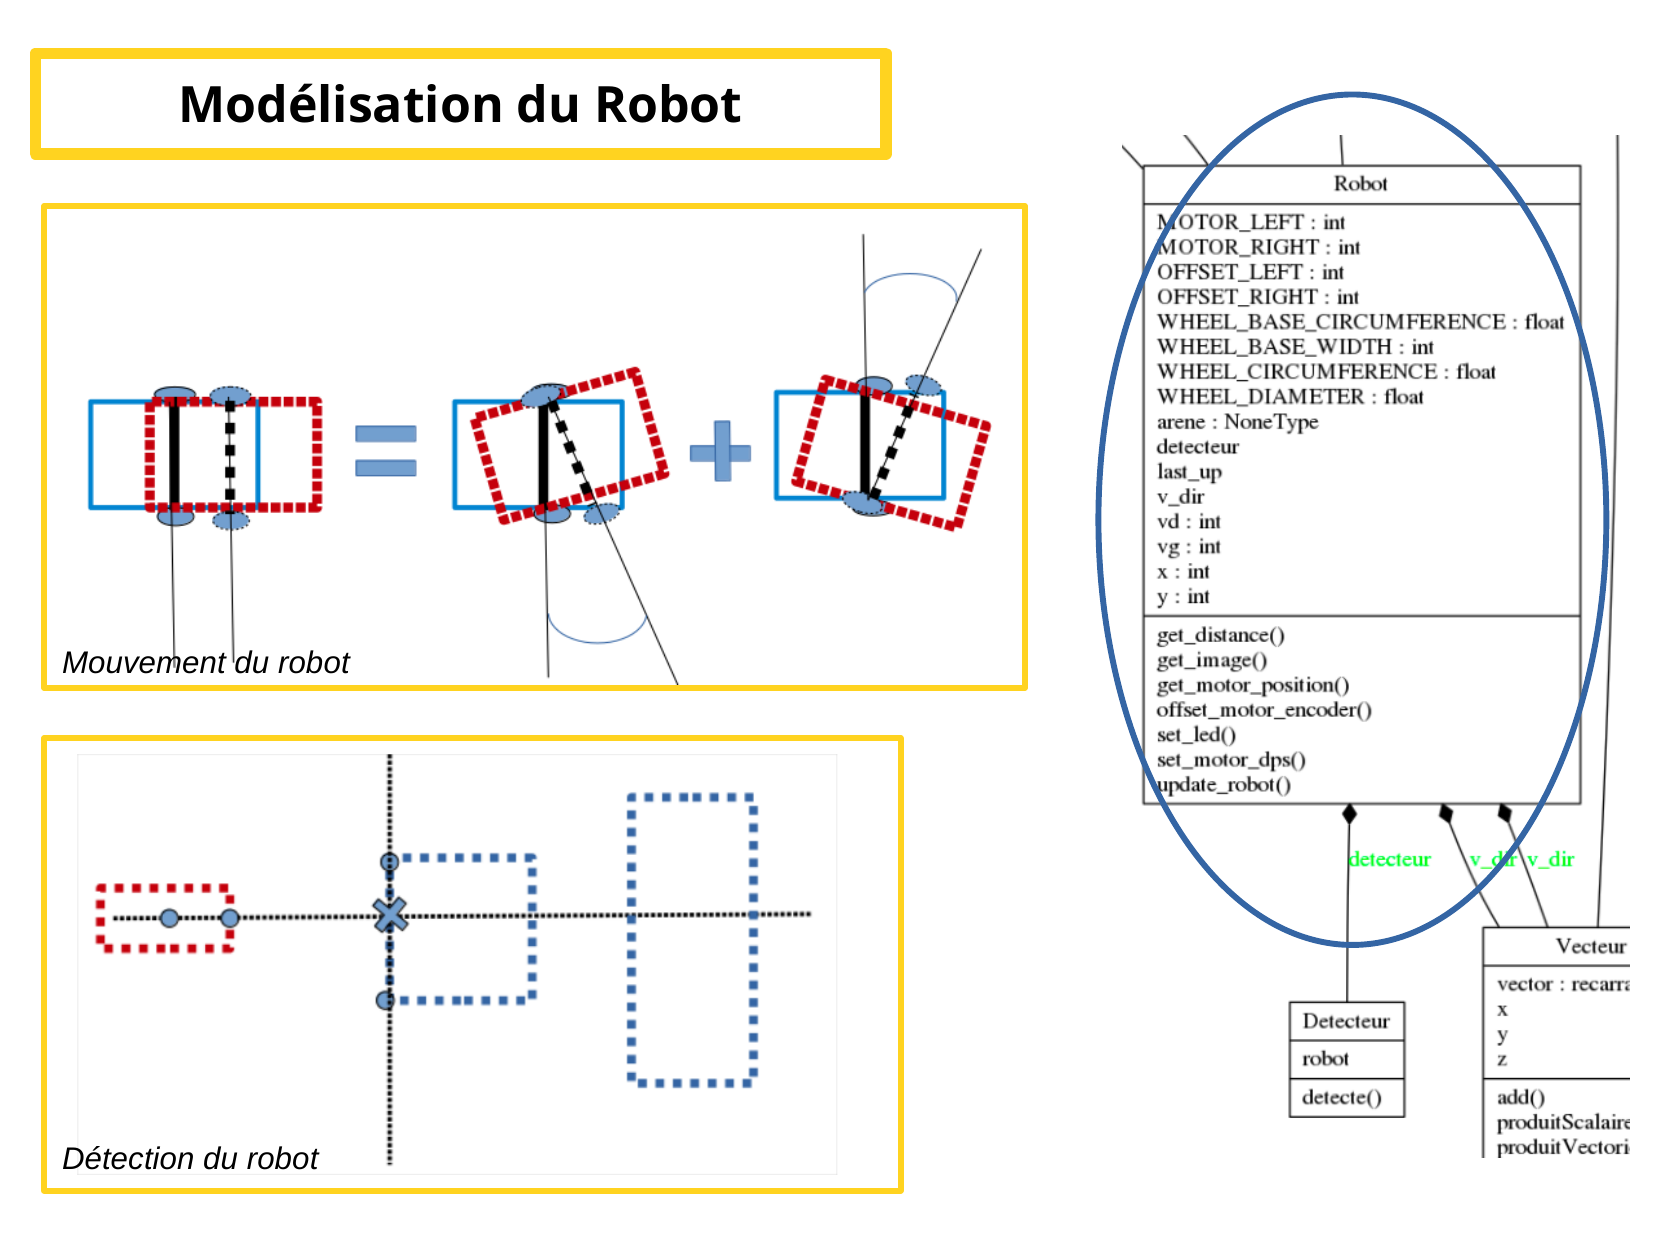

# Modélisation du Robot
Mouvement du robot
Détection du robot